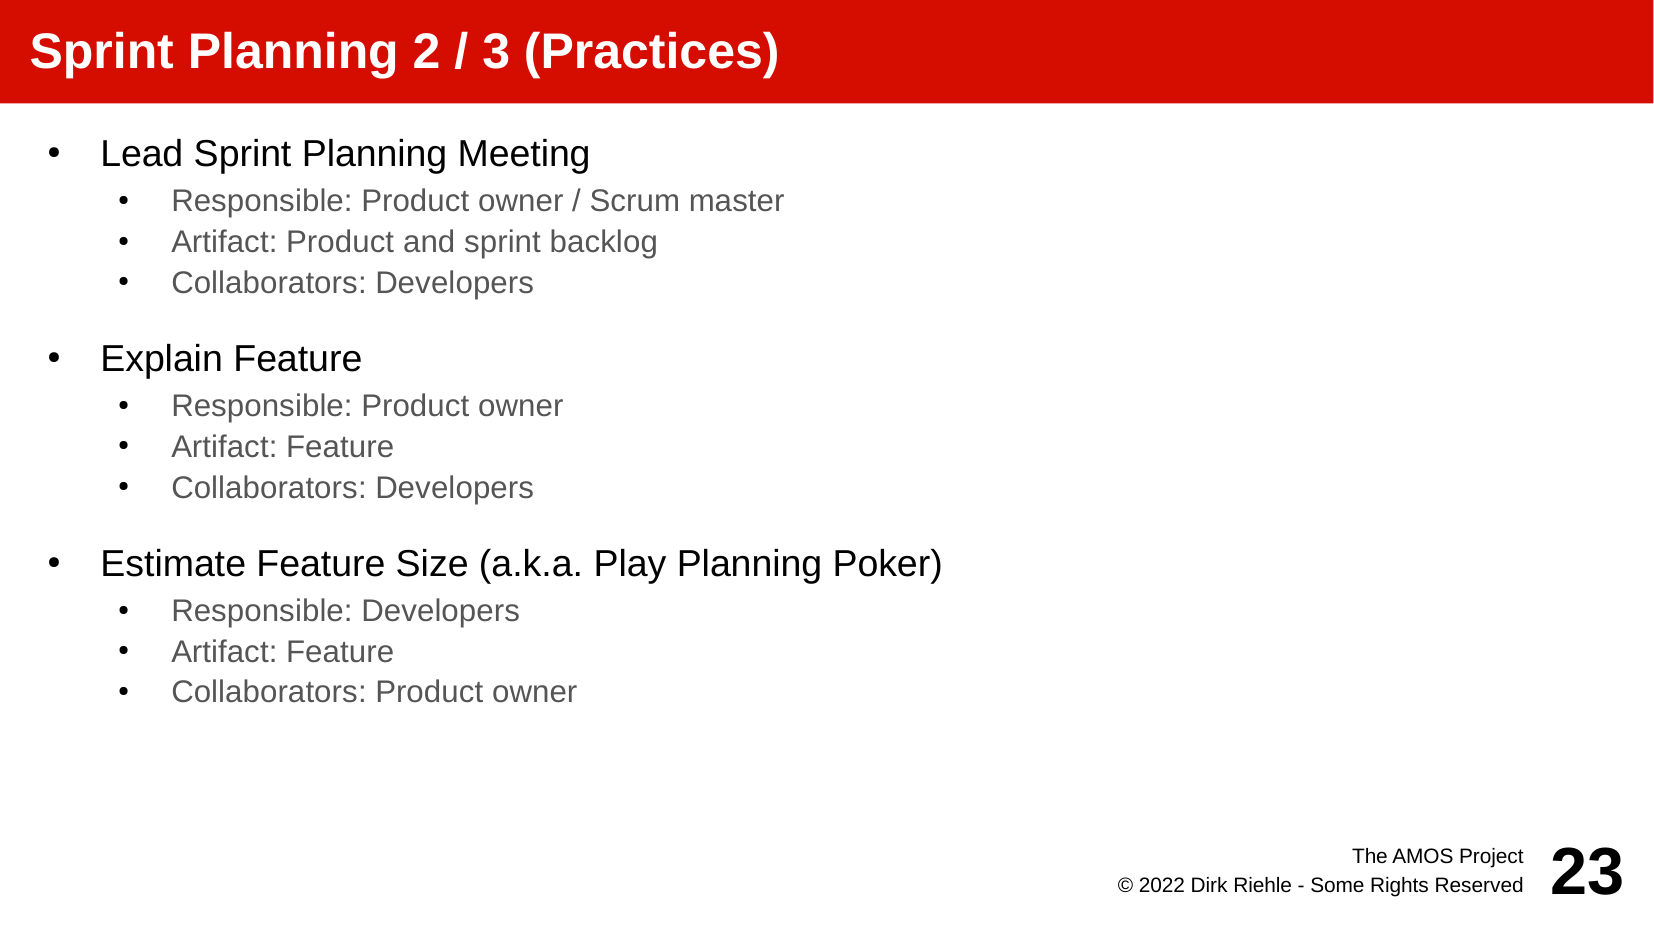

# Sprint Planning 2 / 3 (Practices)
Lead Sprint Planning Meeting
Responsible: Product owner / Scrum master
Artifact: Product and sprint backlog
Collaborators: Developers
Explain Feature
Responsible: Product owner
Artifact: Feature
Collaborators: Developers
Estimate Feature Size (a.k.a. Play Planning Poker)
Responsible: Developers
Artifact: Feature
Collaborators: Product owner
The AMOS Project
23
© 2022 Dirk Riehle - Some Rights Reserved